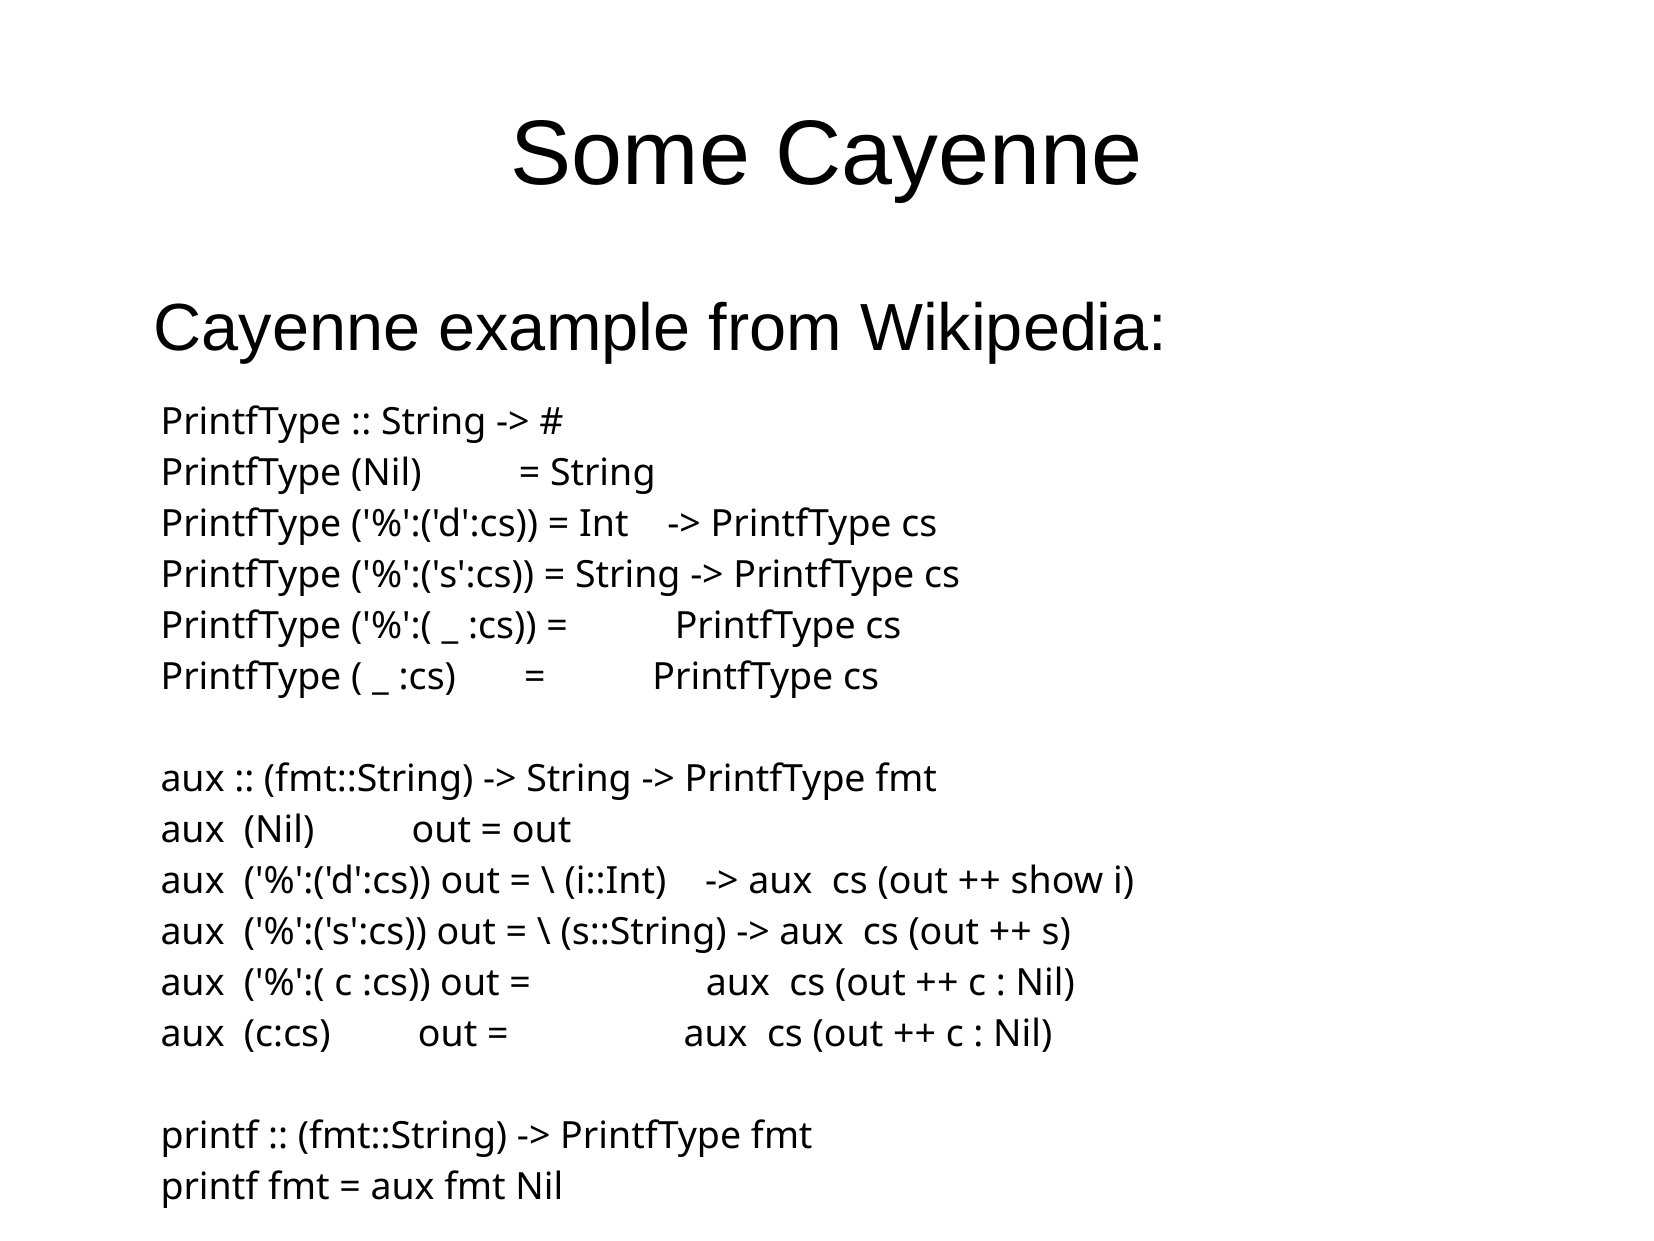

# Some Cayenne
Cayenne example from Wikipedia:
 PrintfType :: String -> #
 PrintfType (Nil) = String
 PrintfType ('%':('d':cs)) = Int -> PrintfType cs
 PrintfType ('%':('s':cs)) = String -> PrintfType cs
 PrintfType ('%':( _ :cs)) = PrintfType cs
 PrintfType ( _ :cs) = PrintfType cs
 aux :: (fmt::String) -> String -> PrintfType fmt
 aux (Nil) out = out
 aux ('%':('d':cs)) out = \ (i::Int) -> aux cs (out ++ show i)
 aux ('%':('s':cs)) out = \ (s::String) -> aux cs (out ++ s)
 aux ('%':( c :cs)) out = aux cs (out ++ c : Nil)
 aux (c:cs) out = aux cs (out ++ c : Nil)
 printf :: (fmt::String) -> PrintfType fmt
 printf fmt = aux fmt Nil